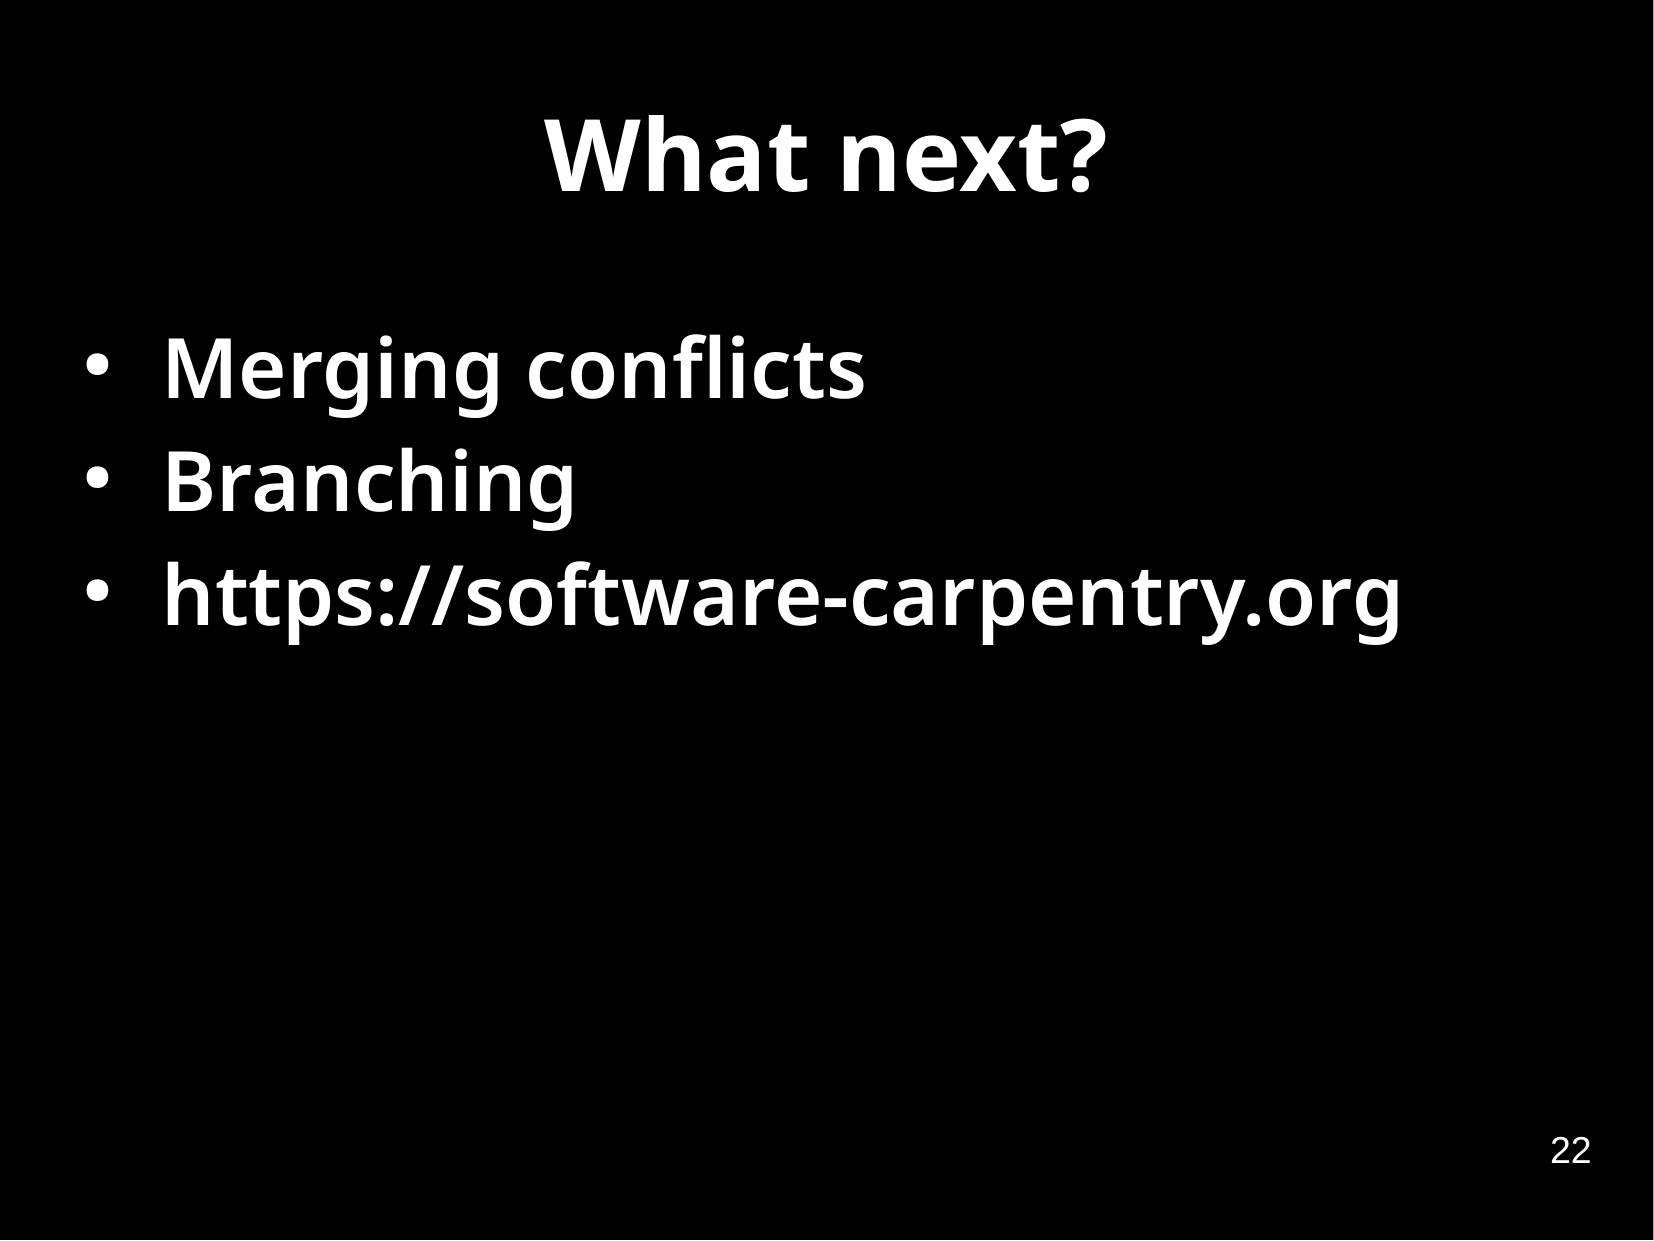

# What next?
 Merging conflicts
 Branching
 https://software-carpentry.org
22